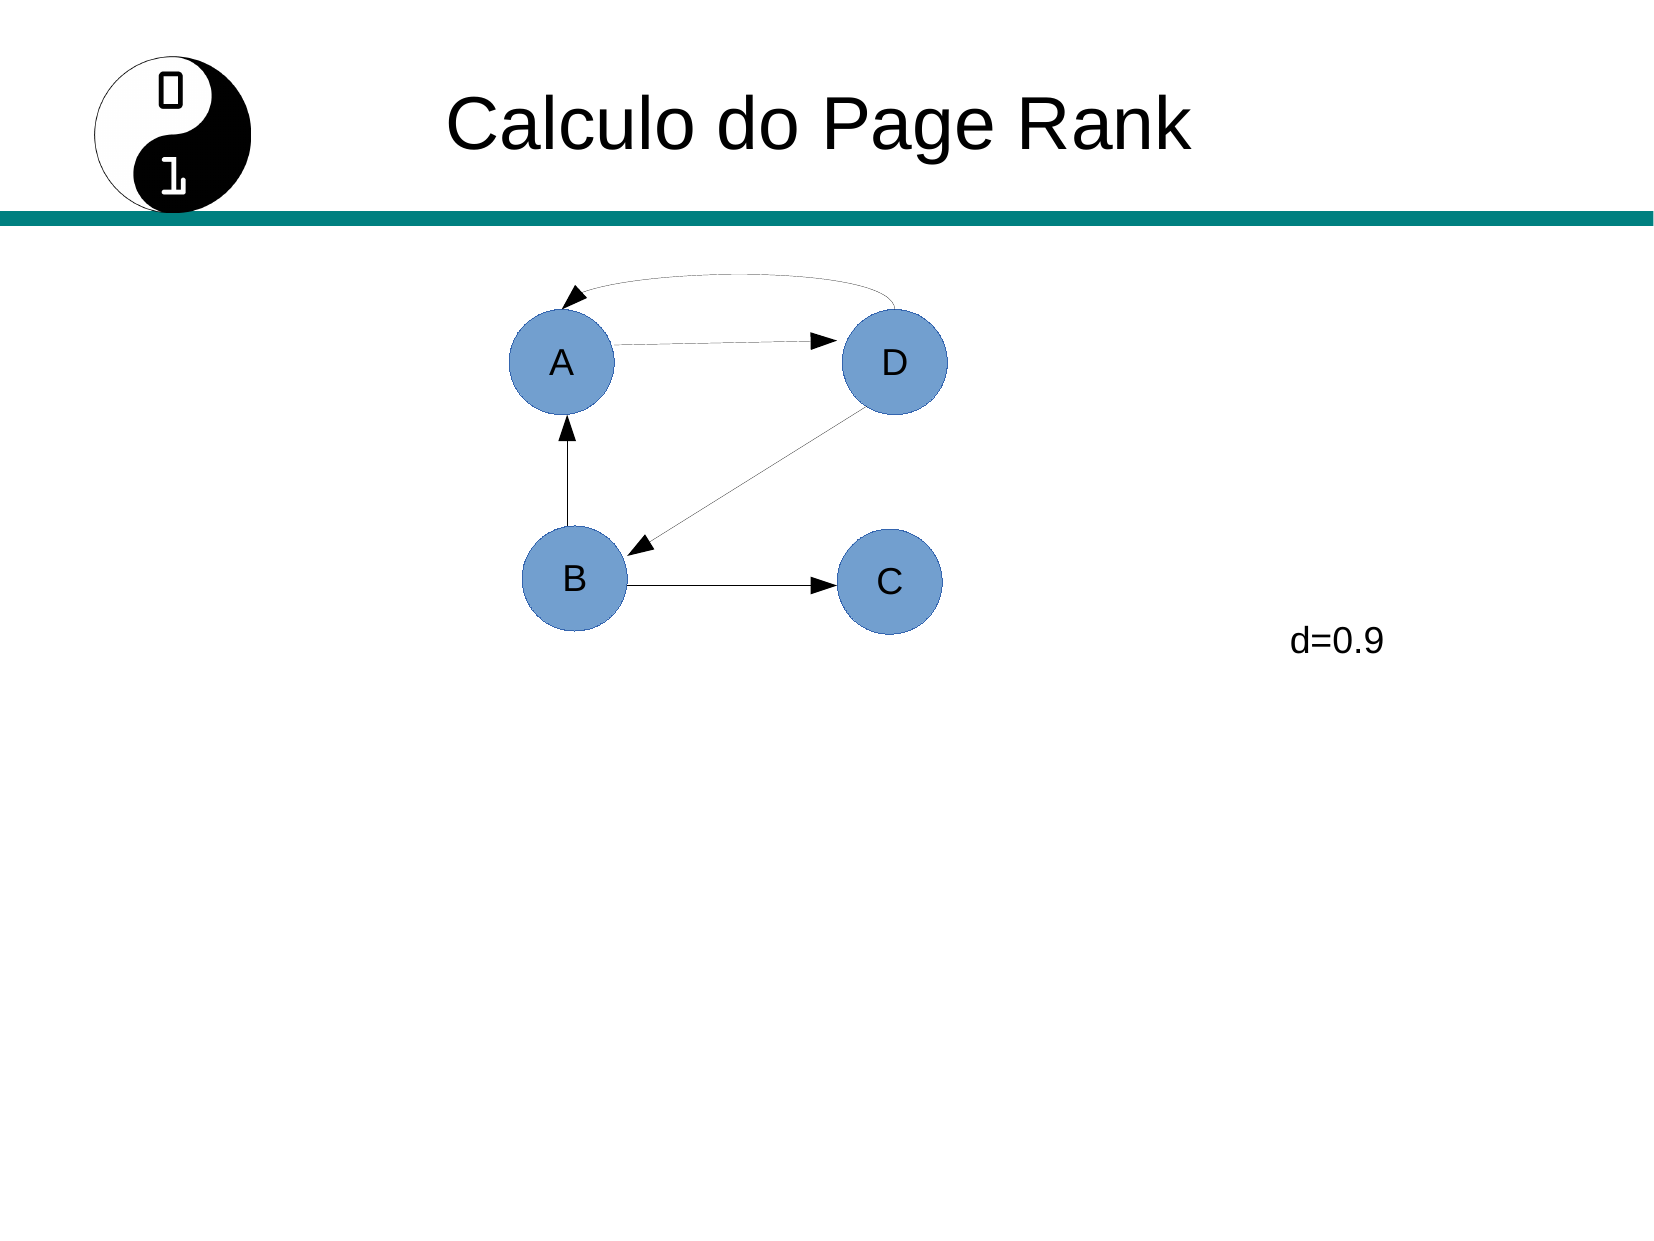

# Calculo do Page Rank
A
D
B
C
d=0.9